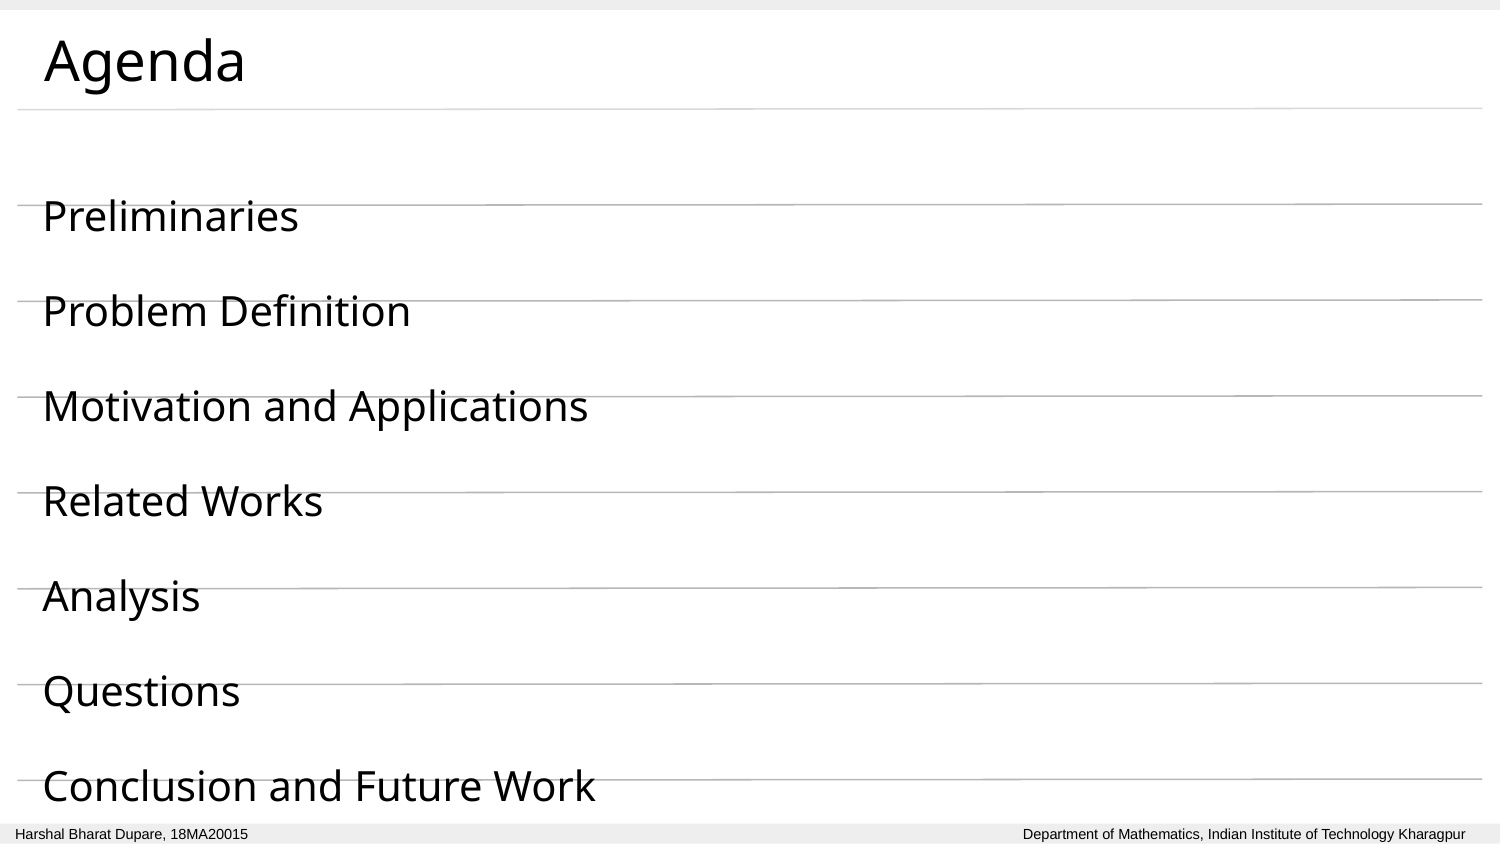

Agenda
Preliminaries
Problem Definition
Motivation and Applications
Related Works
Analysis
Questions
Conclusion and Future Work
Harshal Bharat Dupare, 18MA20015 Department of Mathematics, Indian Institute of Technology Kharagpur